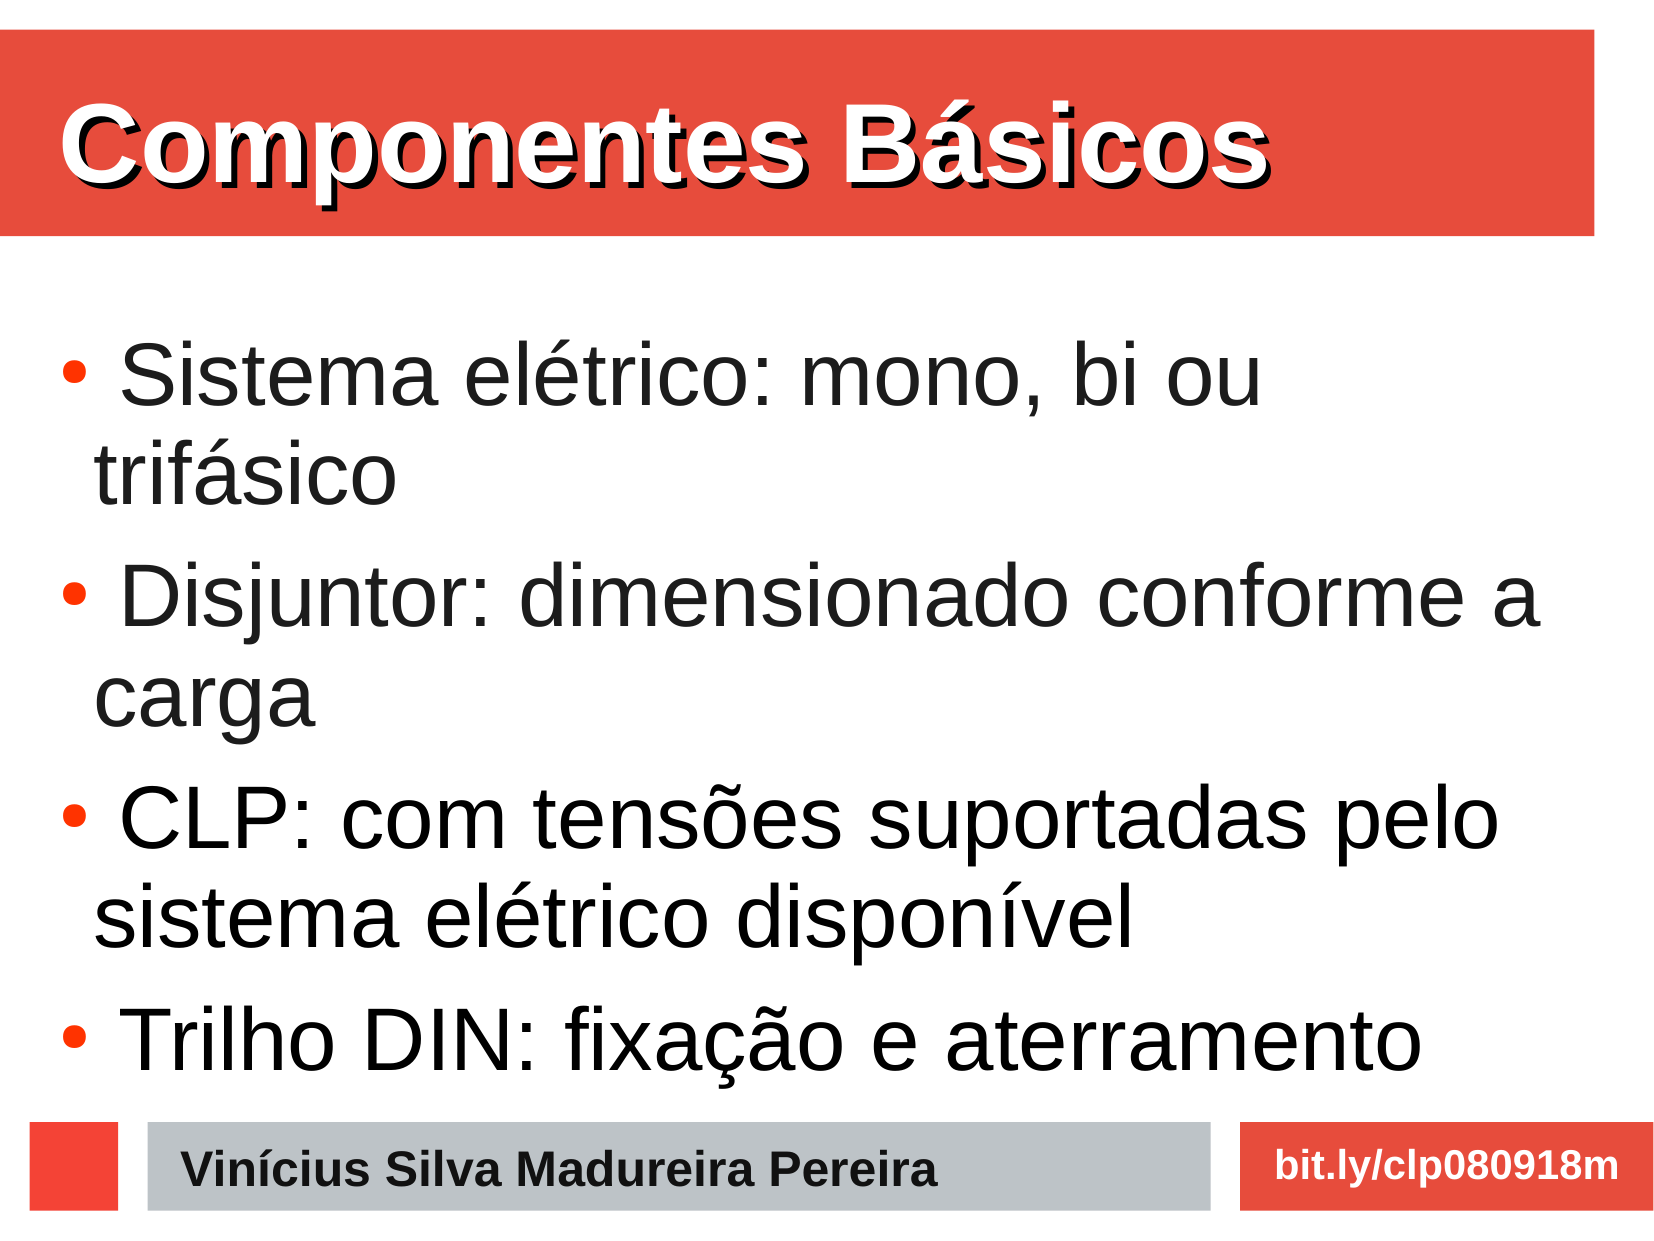

# Componentes Básicos
 Sistema elétrico: mono, bi ou trifásico
 Disjuntor: dimensionado conforme a carga
 CLP: com tensões suportadas pelo sistema elétrico disponível
 Trilho DIN: fixação e aterramento
Vinícius Silva Madureira Pereira
bit.ly/clp080918m